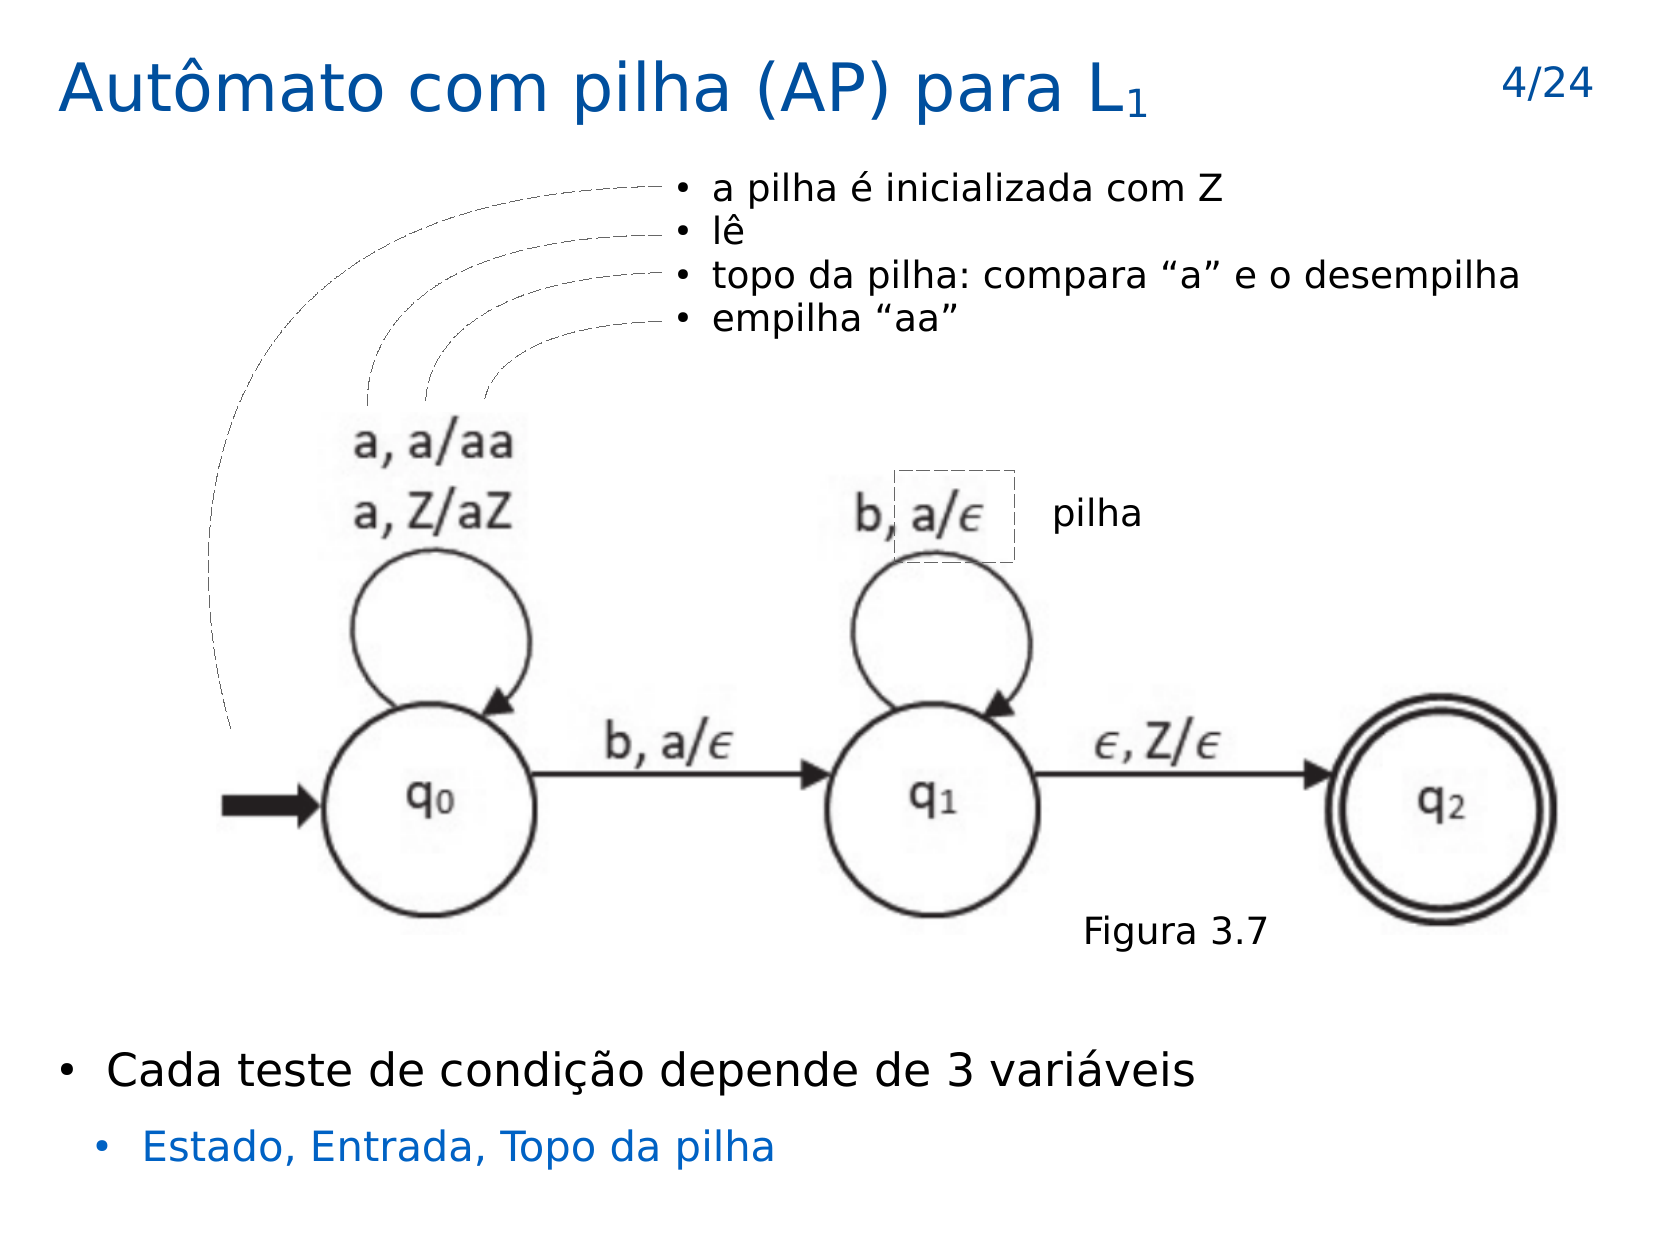

# Autômato com pilha (AP) para L1
4
a pilha é inicializada com Z
lê
topo da pilha: compara “a” e o desempilha
empilha “aa”
pilha
Figura 3.7
Cada teste de condição depende de 3 variáveis
Estado, Entrada, Topo da pilha